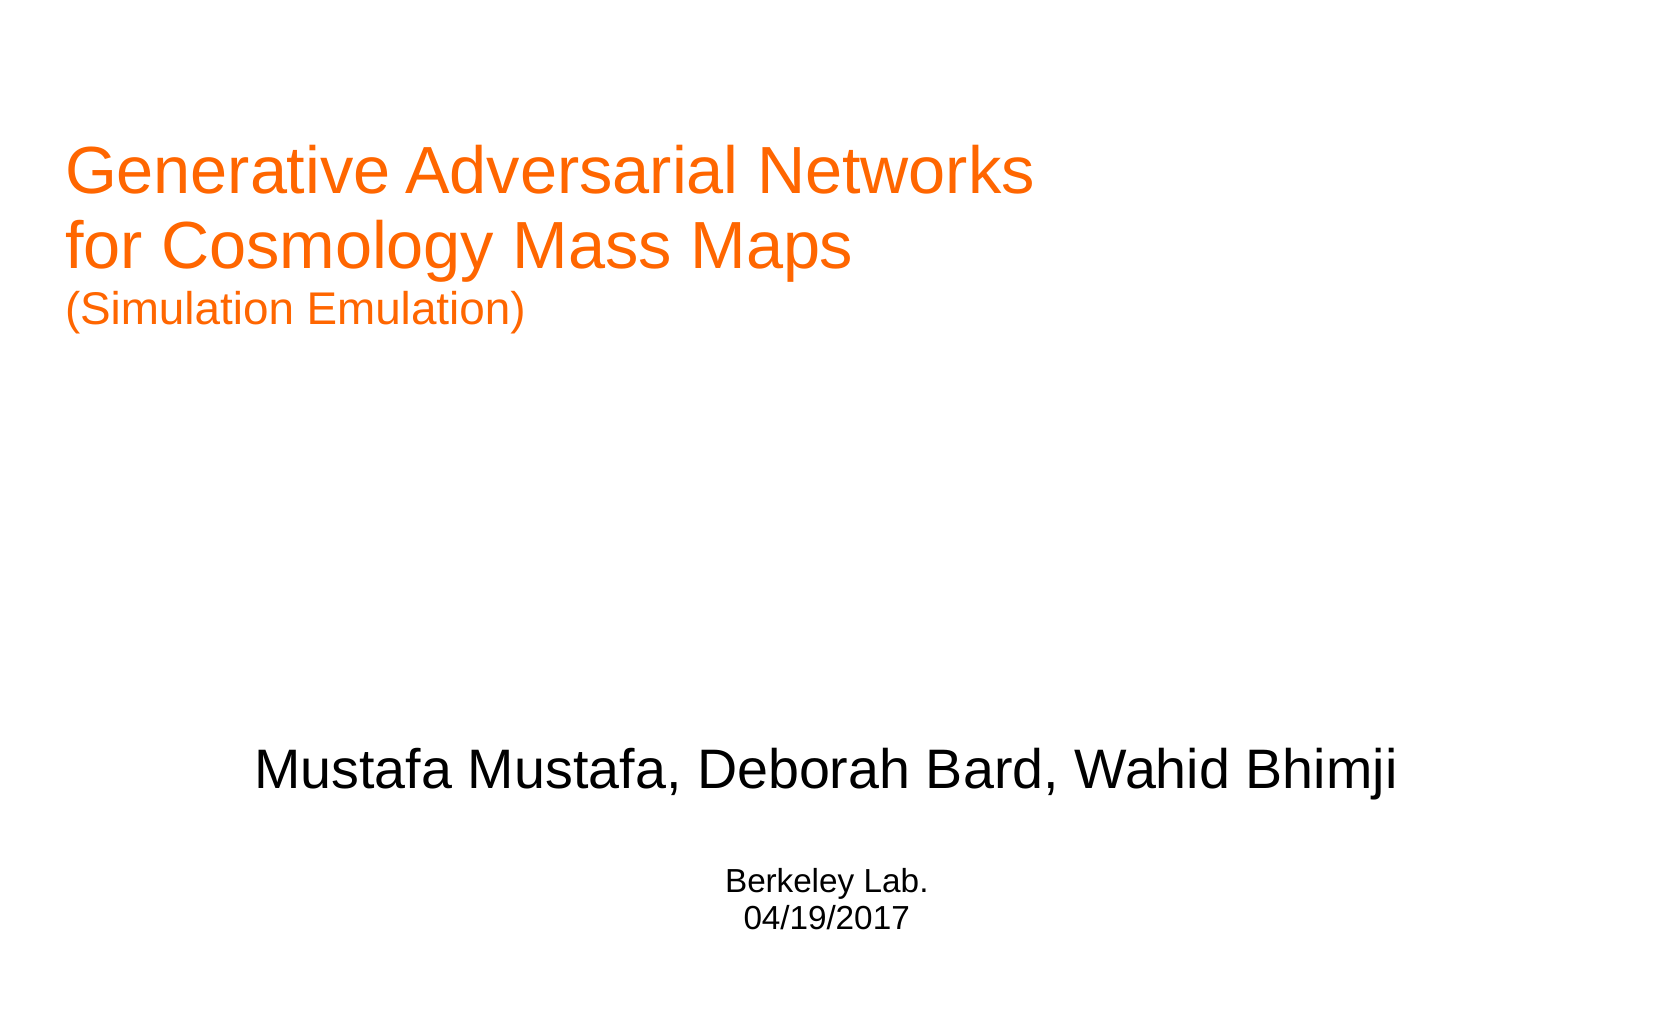

# Generative Adversarial Networks for Cosmology Mass Maps (Simulation Emulation)
Mustafa Mustafa, Deborah Bard, Wahid Bhimji
Berkeley Lab.
04/19/2017